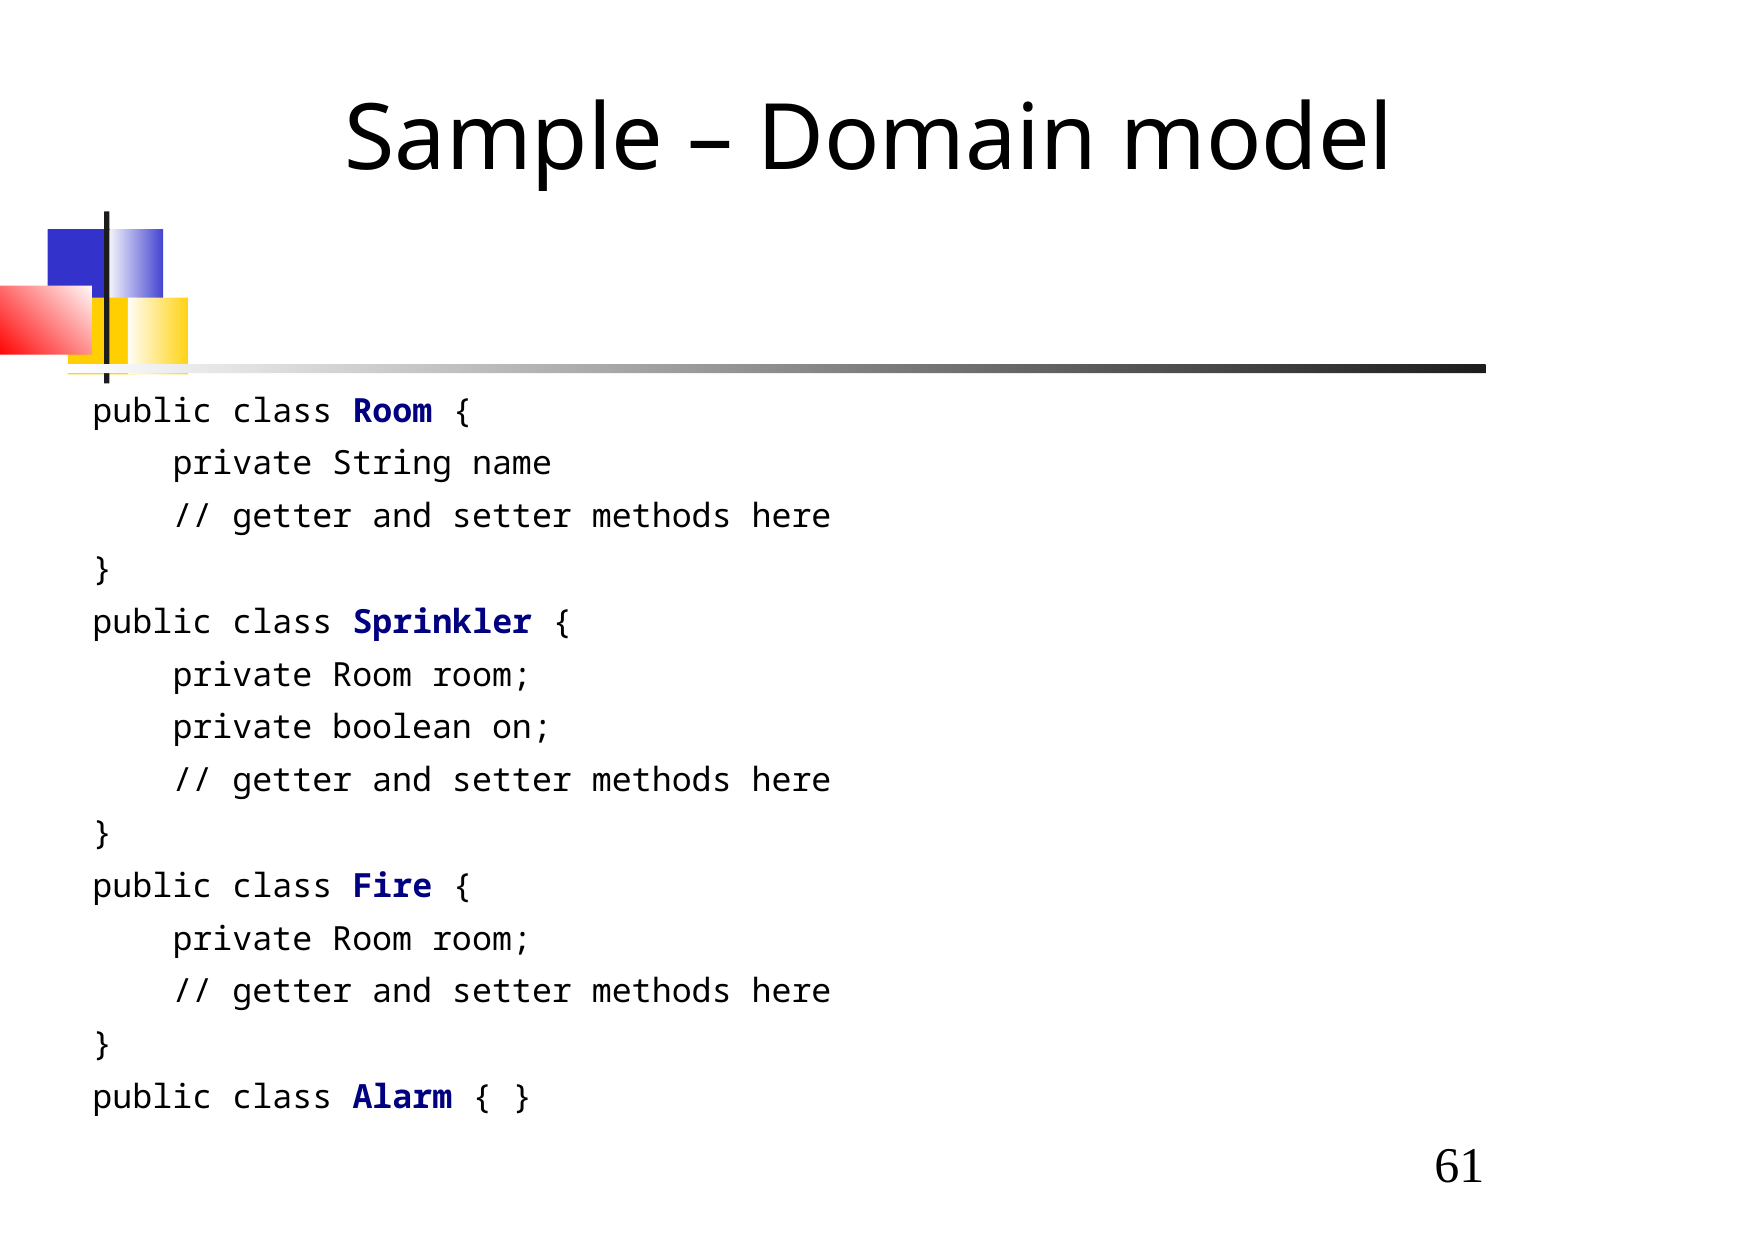

# Sample – Domain model
public class Room {
 private String name
 // getter and setter methods here
}
public class Sprinkler {
 private Room room;
 private boolean on;
 // getter and setter methods here
}
public class Fire {
 private Room room;
 // getter and setter methods here
}
public class Alarm { }